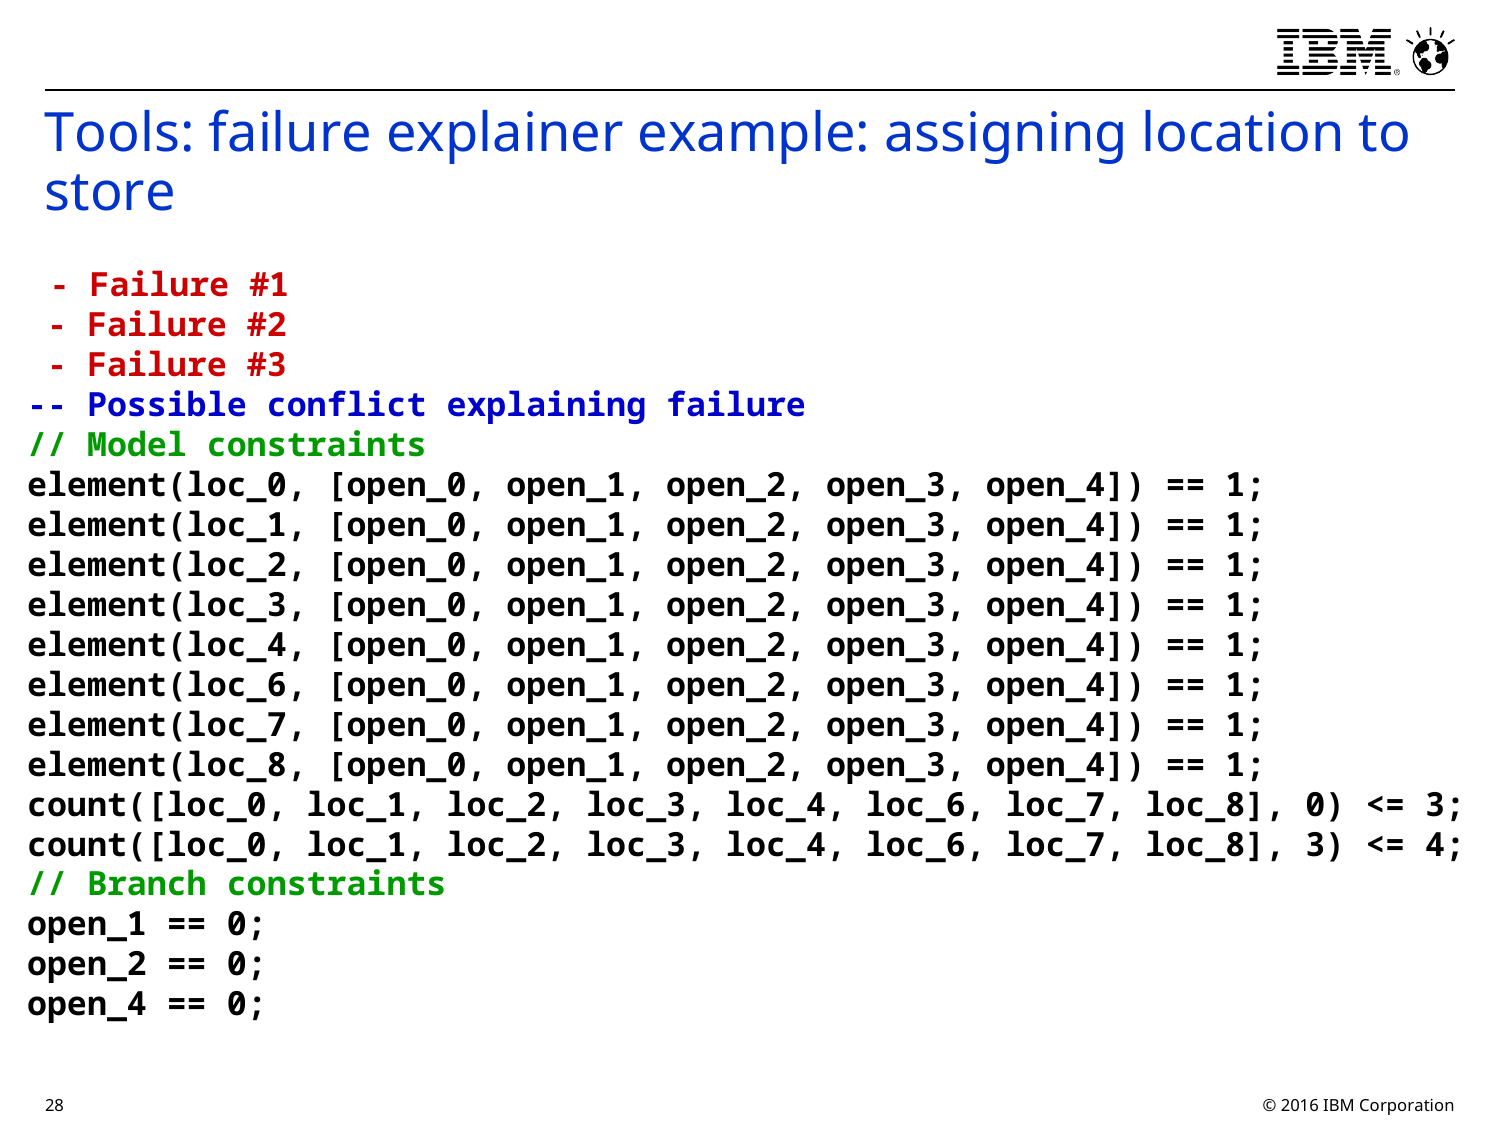

# Tools: failure explainer example: assigning location to store
 - Failure #1
 - Failure #2
 - Failure #3
-- Possible conflict explaining failure
// Model constraints
element(loc_0, [open_0, open_1, open_2, open_3, open_4]) == 1;
element(loc_1, [open_0, open_1, open_2, open_3, open_4]) == 1;
element(loc_2, [open_0, open_1, open_2, open_3, open_4]) == 1;
element(loc_3, [open_0, open_1, open_2, open_3, open_4]) == 1;
element(loc_4, [open_0, open_1, open_2, open_3, open_4]) == 1;
element(loc_6, [open_0, open_1, open_2, open_3, open_4]) == 1;
element(loc_7, [open_0, open_1, open_2, open_3, open_4]) == 1;
element(loc_8, [open_0, open_1, open_2, open_3, open_4]) == 1;
count([loc_0, loc_1, loc_2, loc_3, loc_4, loc_6, loc_7, loc_8], 0) <= 3;
count([loc_0, loc_1, loc_2, loc_3, loc_4, loc_6, loc_7, loc_8], 3) <= 4;
// Branch constraints
open_1 == 0;
open_2 == 0;
open_4 == 0;
28